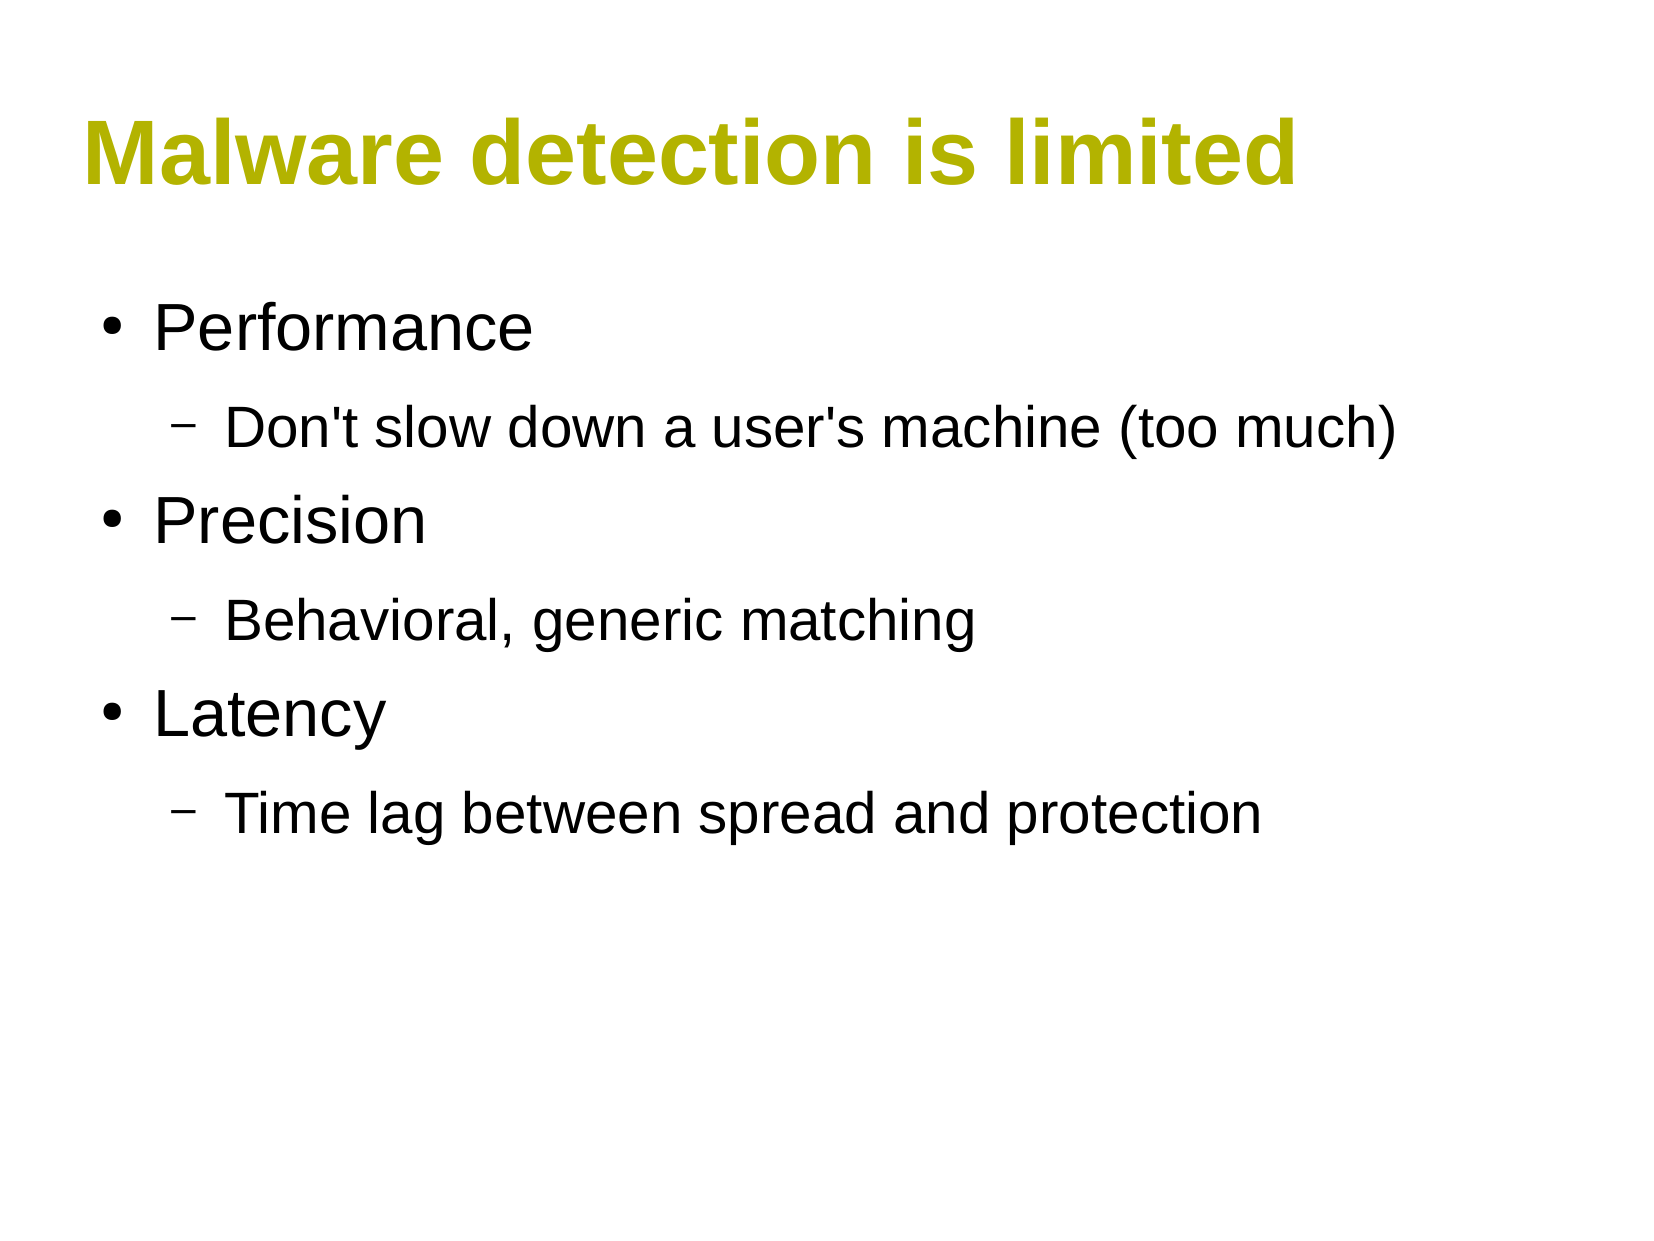

# Malware detection is limited
Performance
Don't slow down a user's machine (too much)
Precision
Behavioral, generic matching
Latency
Time lag between spread and protection